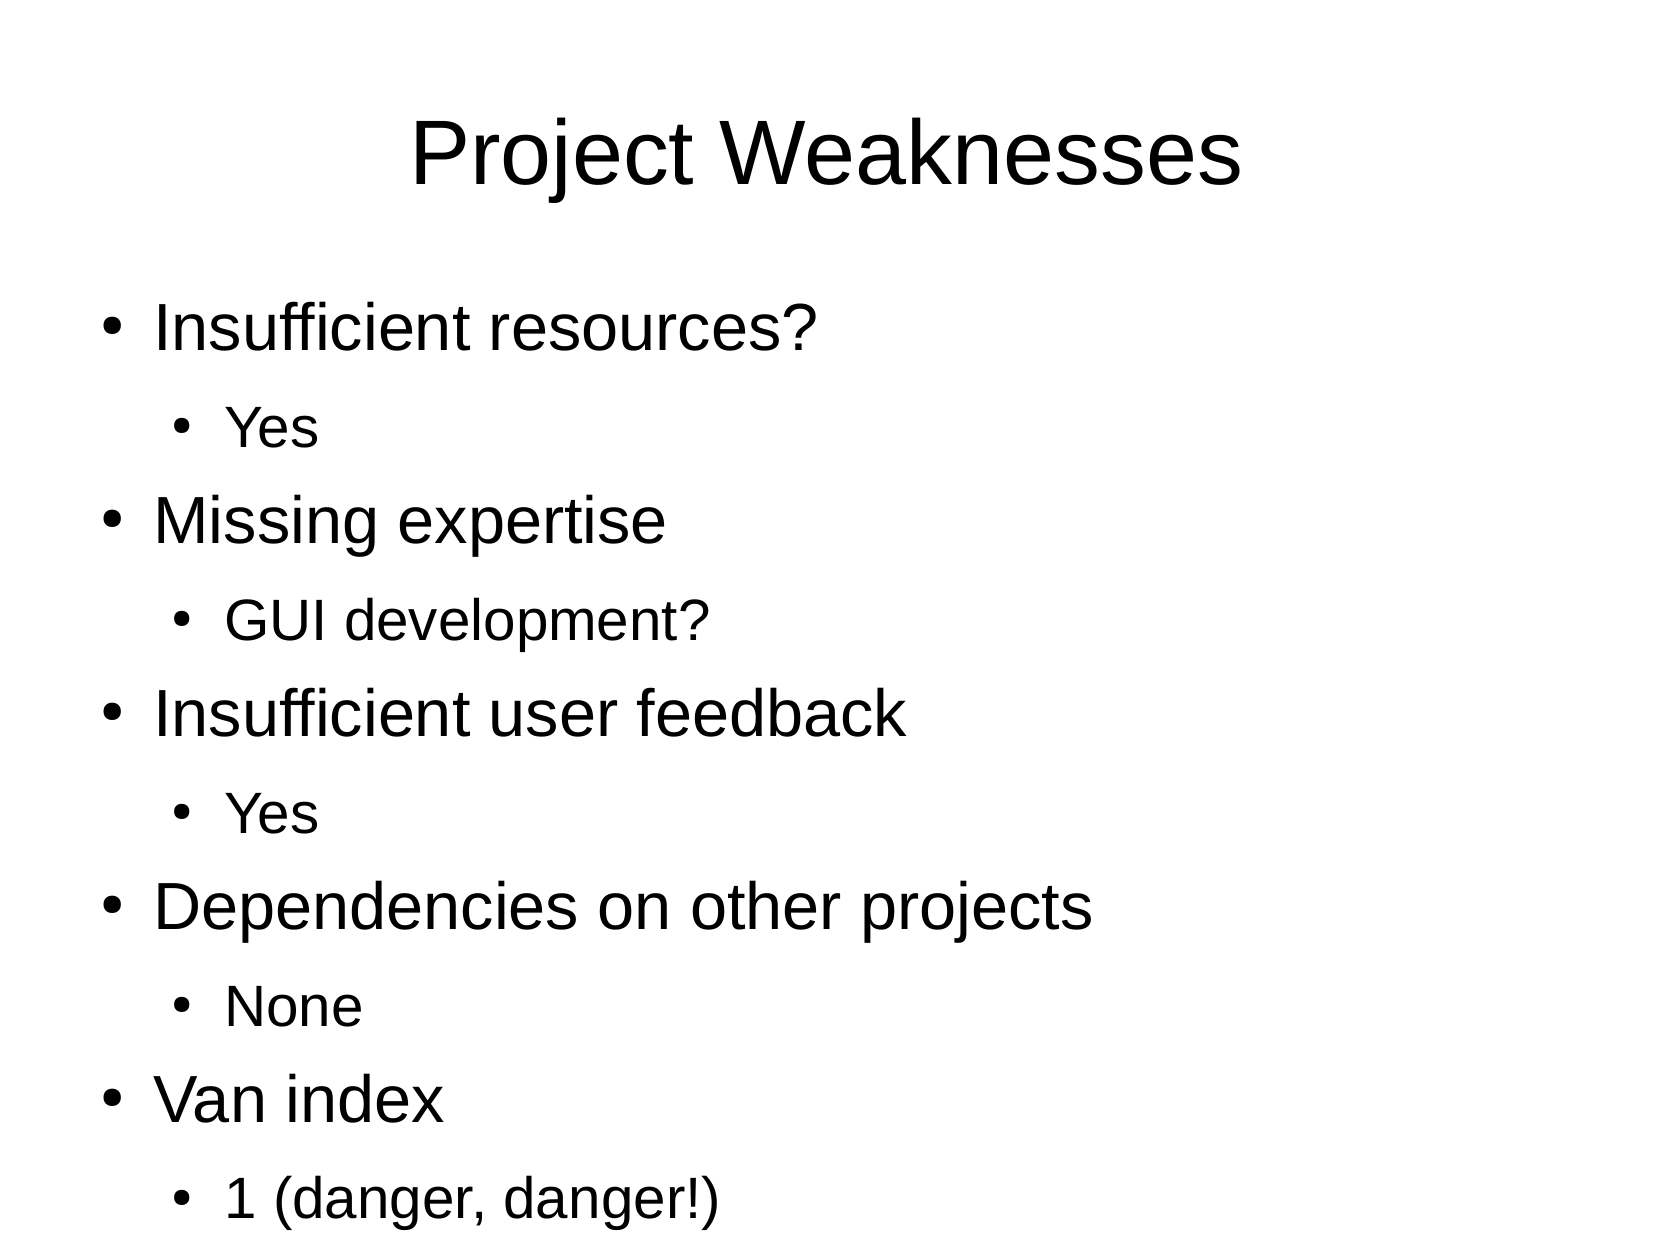

# Project Weaknesses
Insufficient resources?
Yes
Missing expertise
GUI development?
Insufficient user feedback
Yes
Dependencies on other projects
None
Van index
1 (danger, danger!)